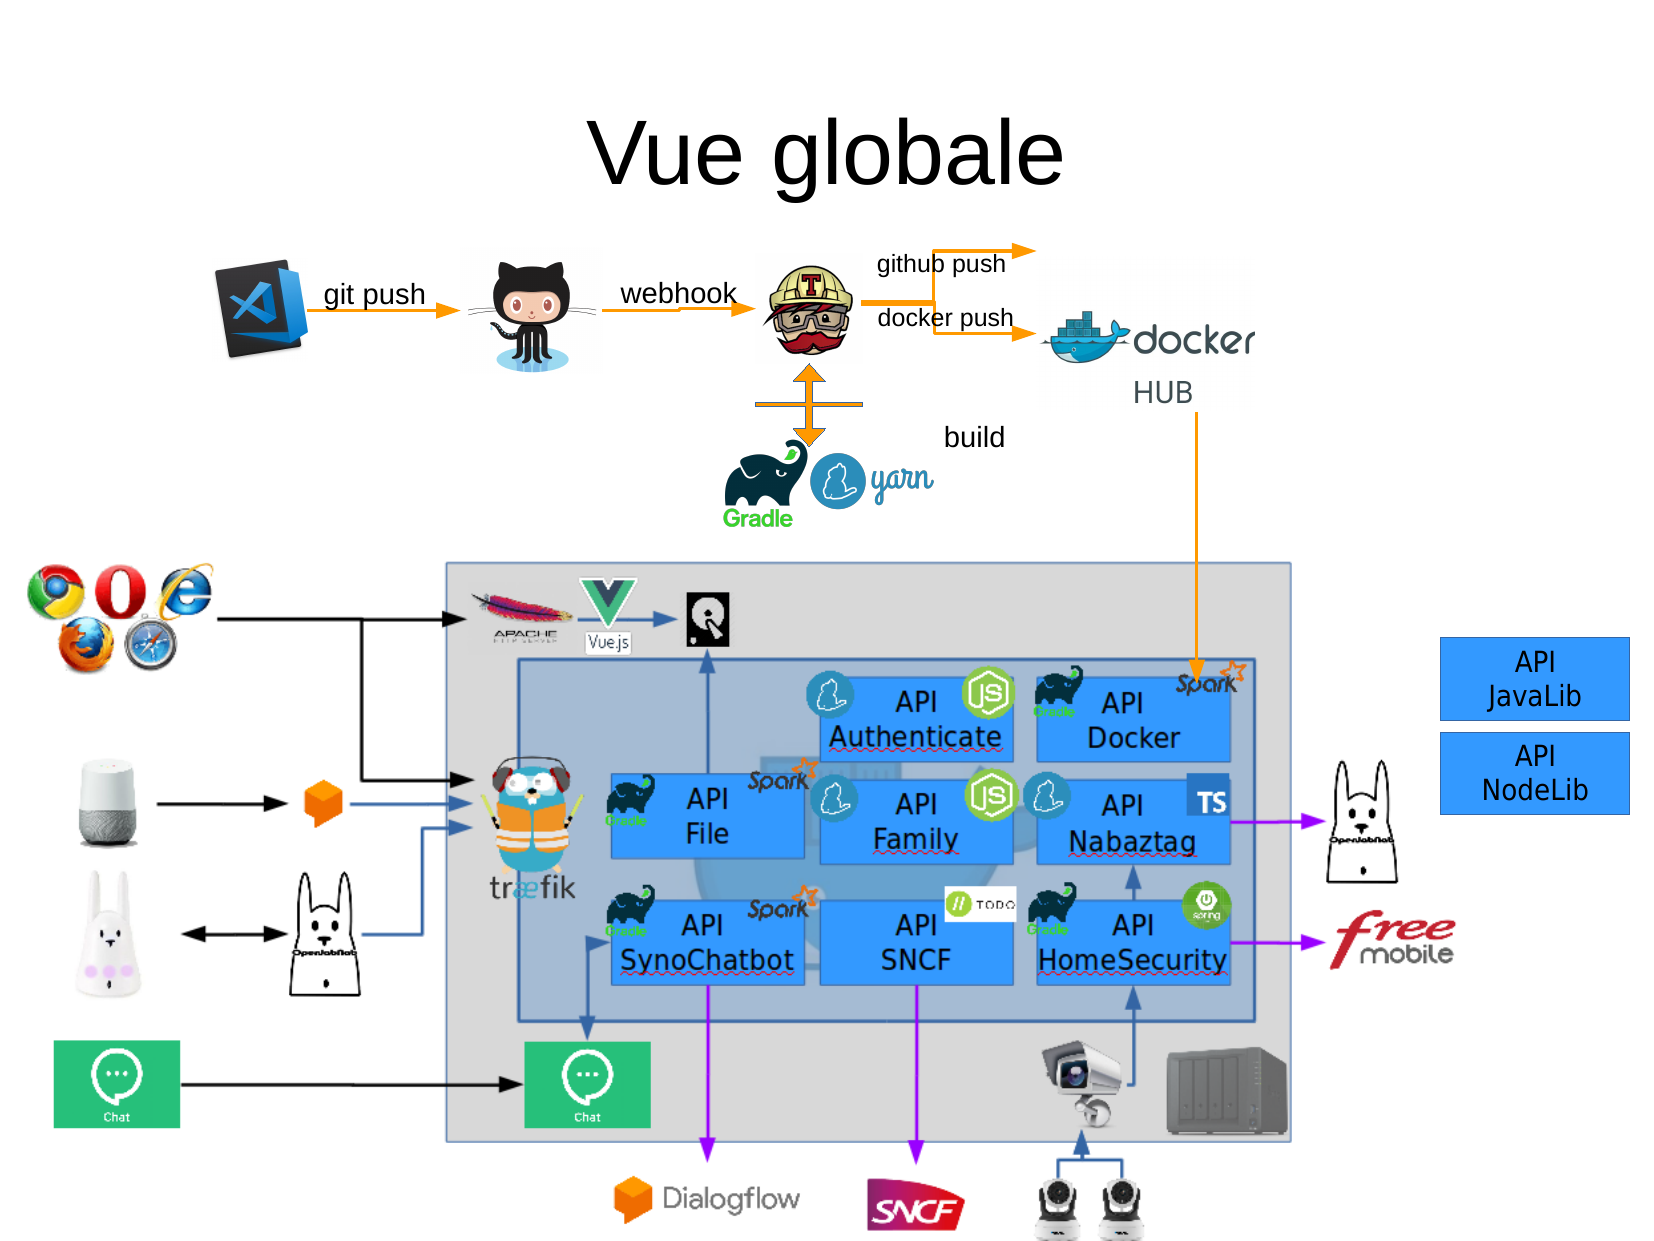

# Vue globale
 build
API
JavaLib
API
NodeLib